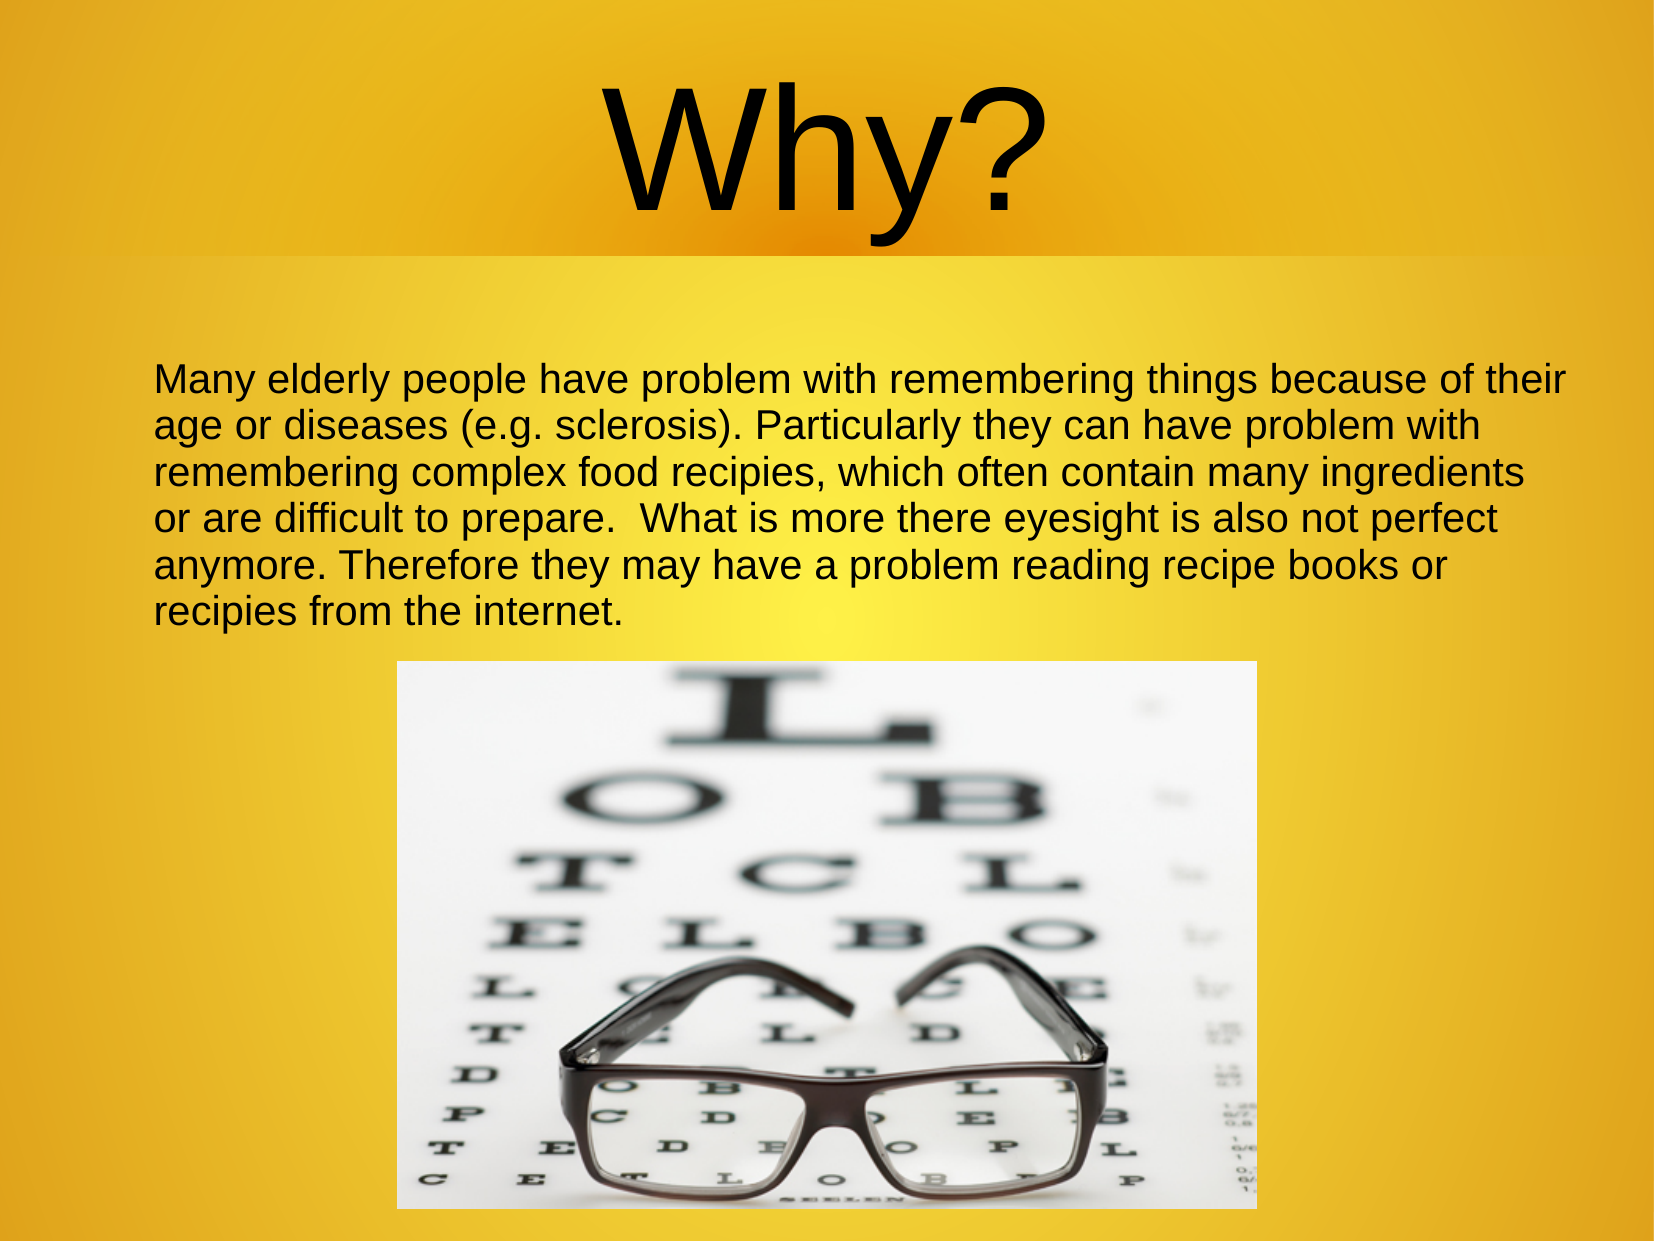

# Why?
Many elderly people have problem with remembering things because of their age or diseases (e.g. sclerosis). Particularly they can have problem with remembering complex food recipies, which often contain many ingredients or are difficult to prepare. What is more there eyesight is also not perfect anymore. Therefore they may have a problem reading recipe books or recipies from the internet.